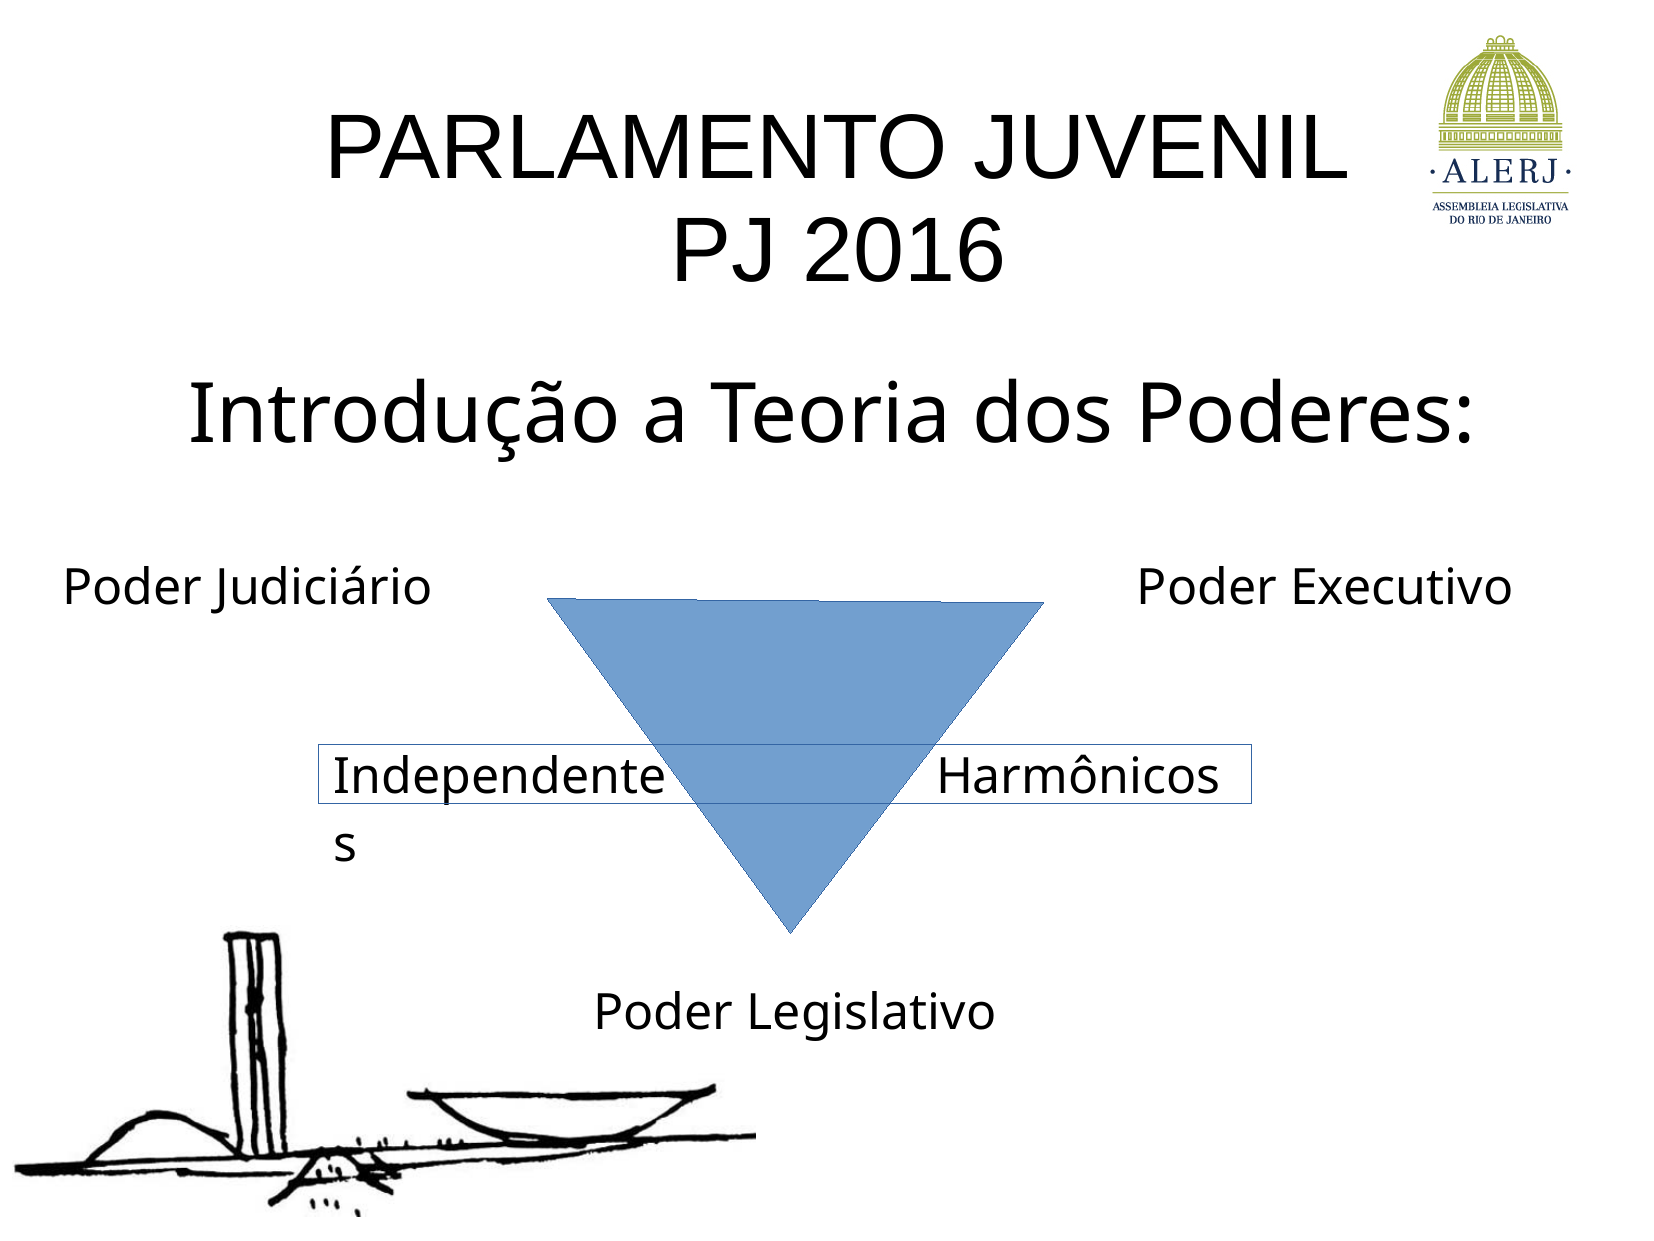

# PARLAMENTO JUVENIL PJ 2016
Introdução a Teoria dos Poderes:
Poder Judiciário
Poder Executivo
Independentes
Harmônicos
Poder Legislativo